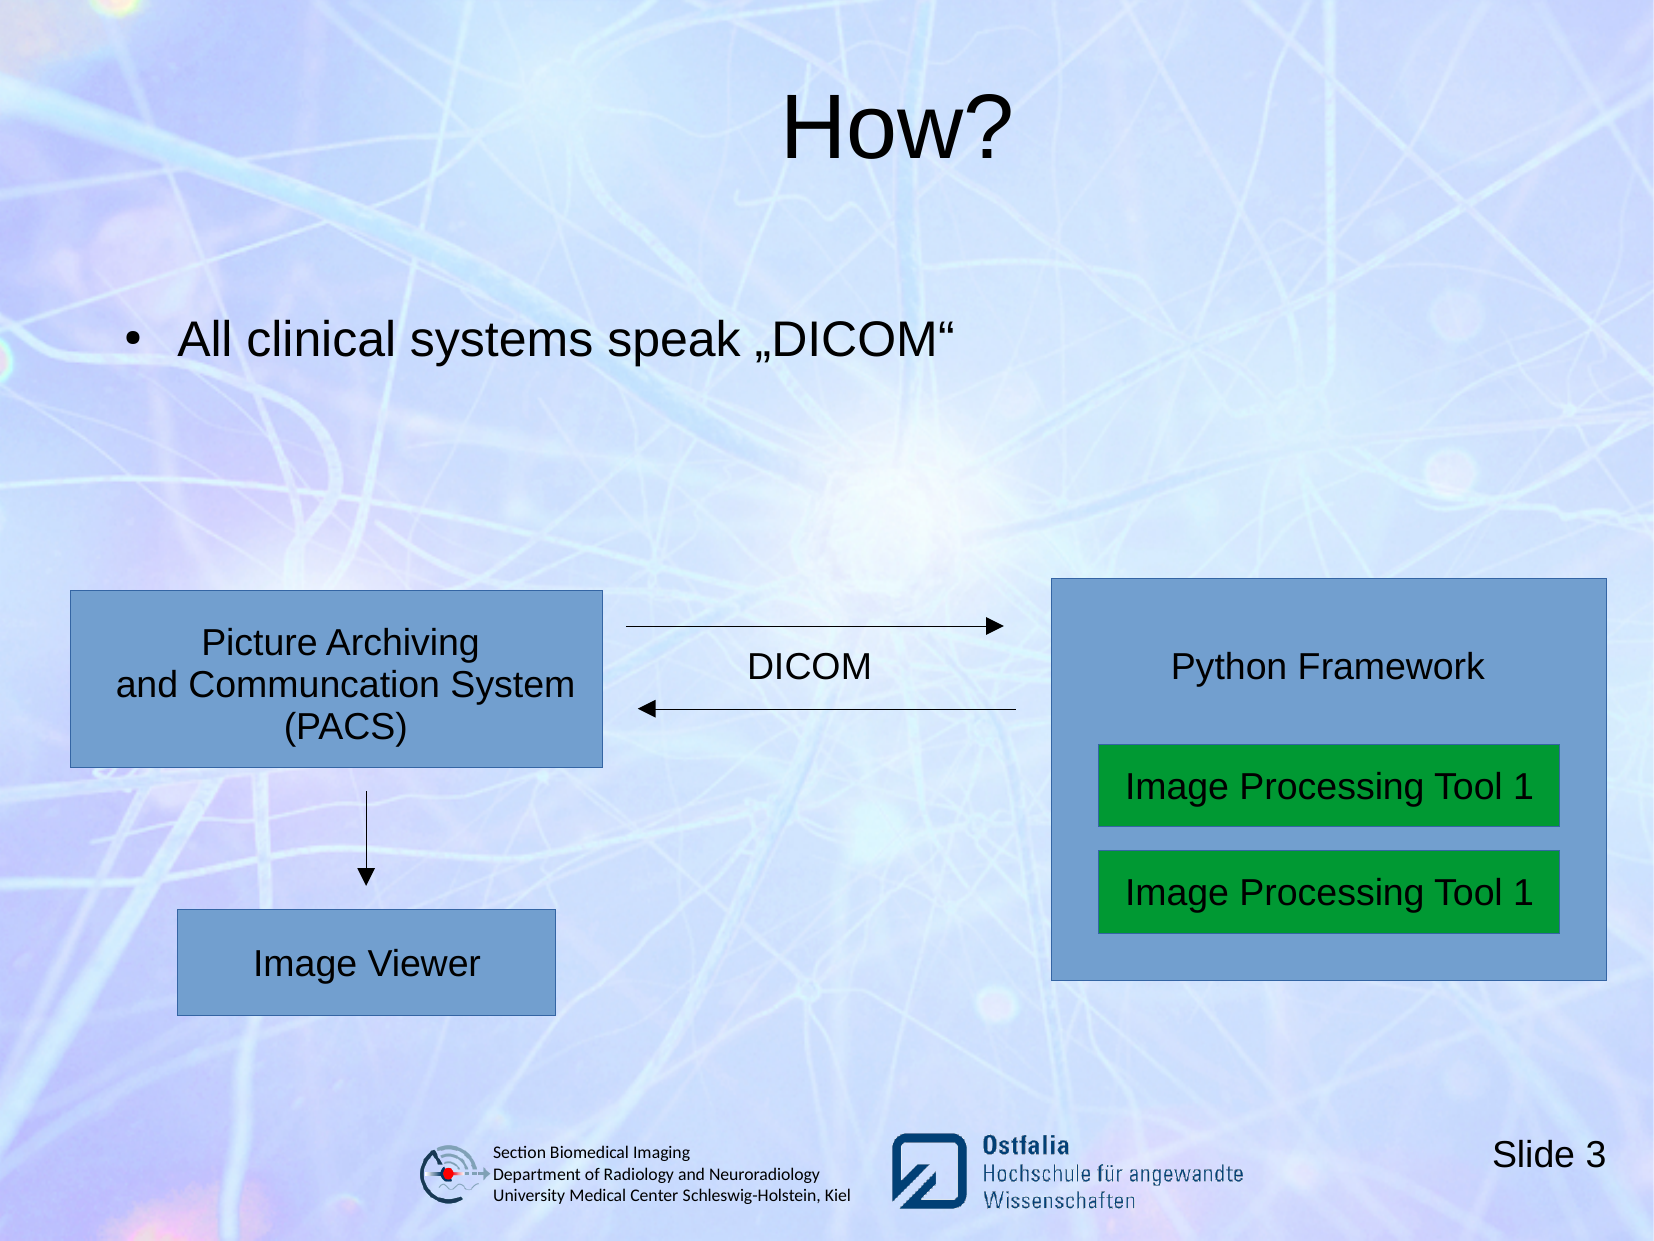

# How?
All clinical systems speak „DICOM“
Picture Archiving
and Communcation System
(PACS)
DICOM
Python Framework
Image Processing Tool 1
Image Processing Tool 1
Image Viewer
3